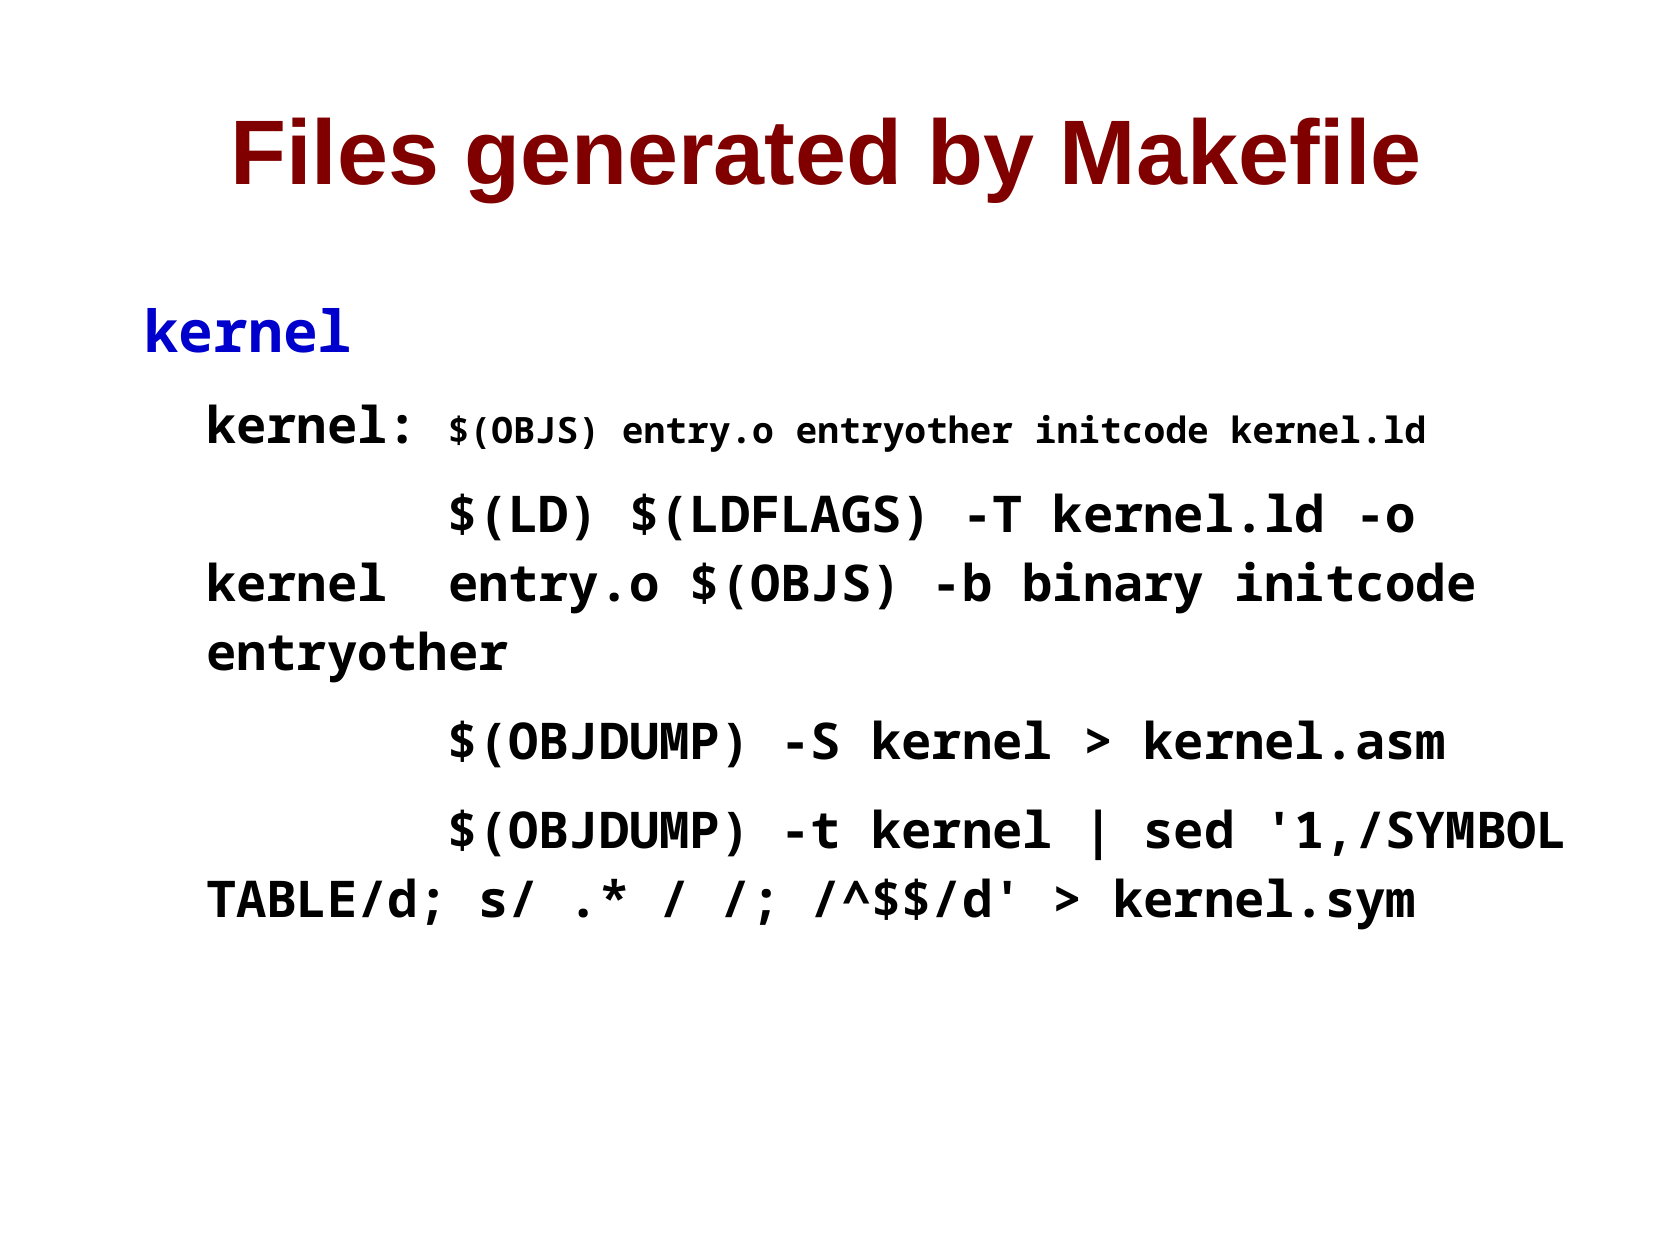

# Files generated by Makefile
kernel
kernel: $(OBJS) entry.o entryother initcode kernel.ld
 $(LD) $(LDFLAGS) -T kernel.ld -o kernel entry.o $(OBJS) -b binary initcode entryother
 $(OBJDUMP) -S kernel > kernel.asm
 $(OBJDUMP) -t kernel | sed '1,/SYMBOL TABLE/d; s/ .* / /; /^$$/d' > kernel.sym